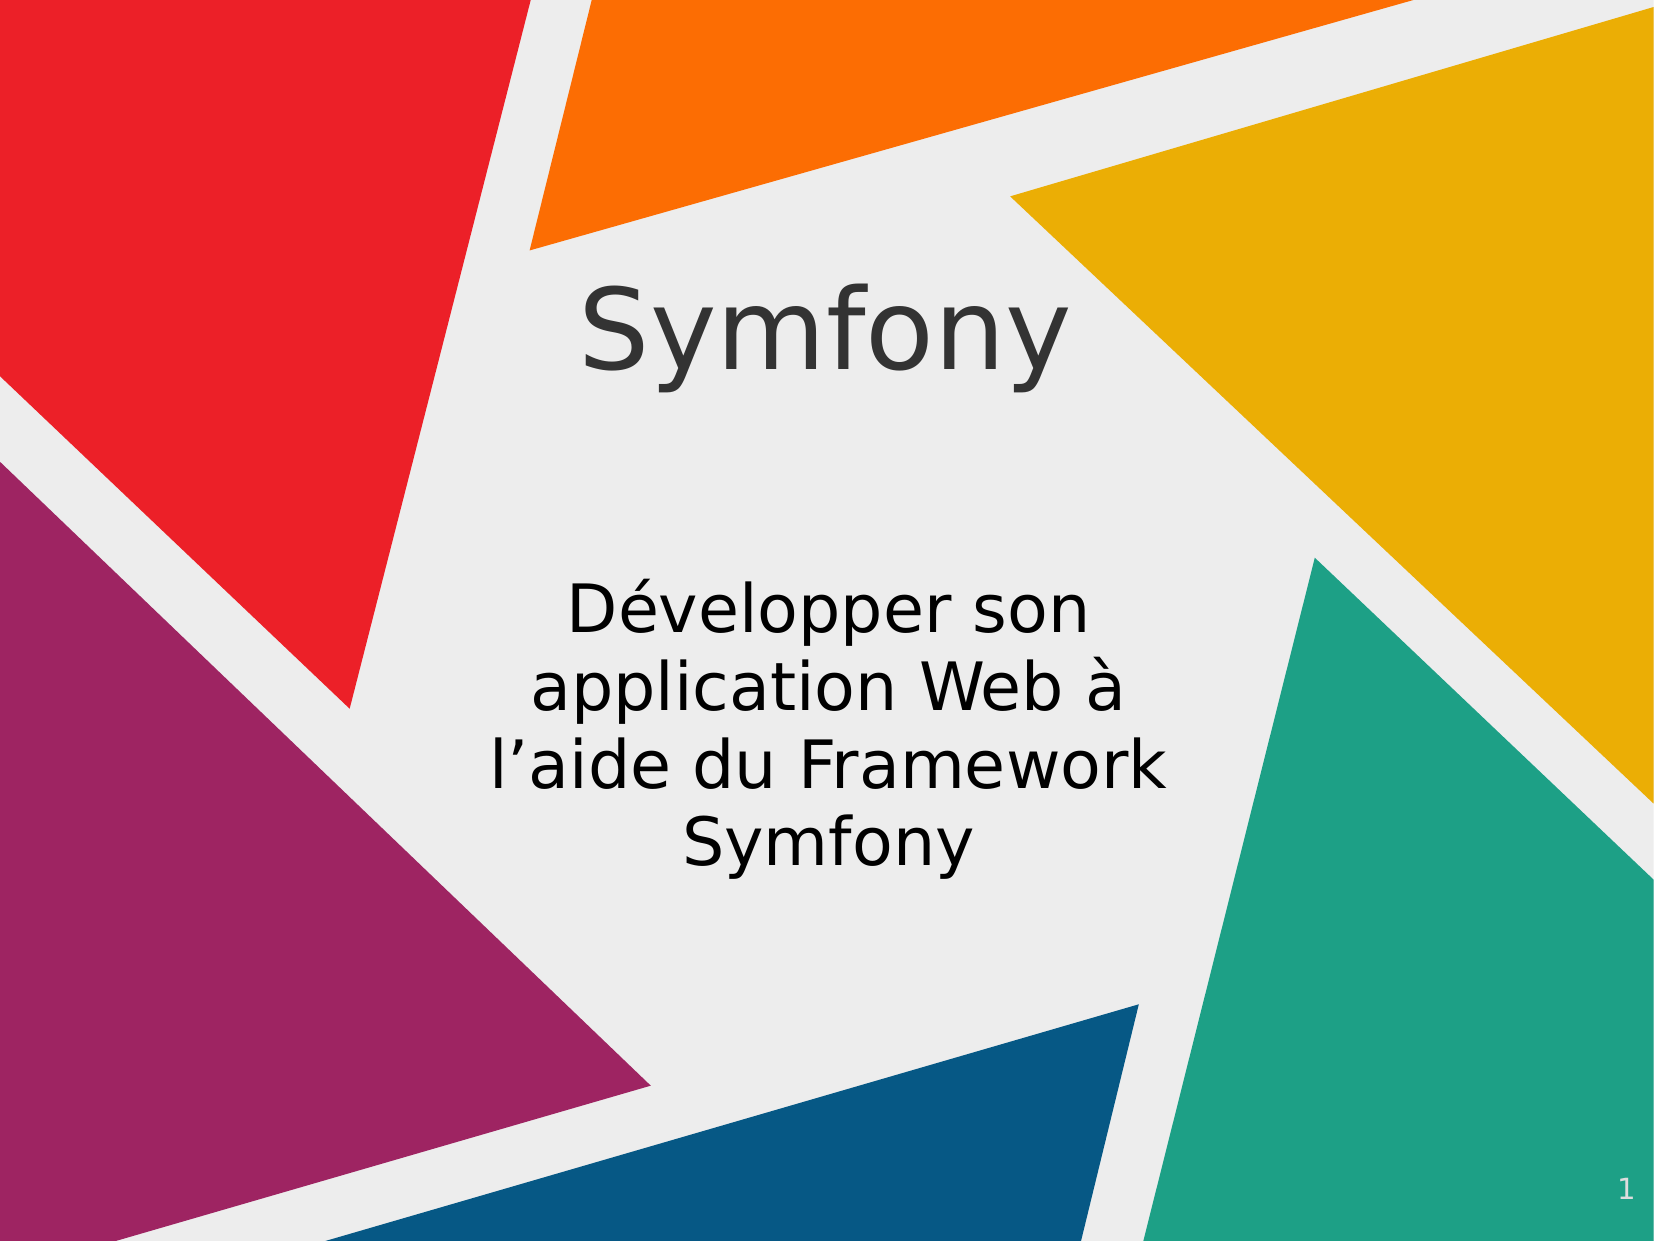

# Symfony
Développer son application Web à l’aide du Framework Symfony
1